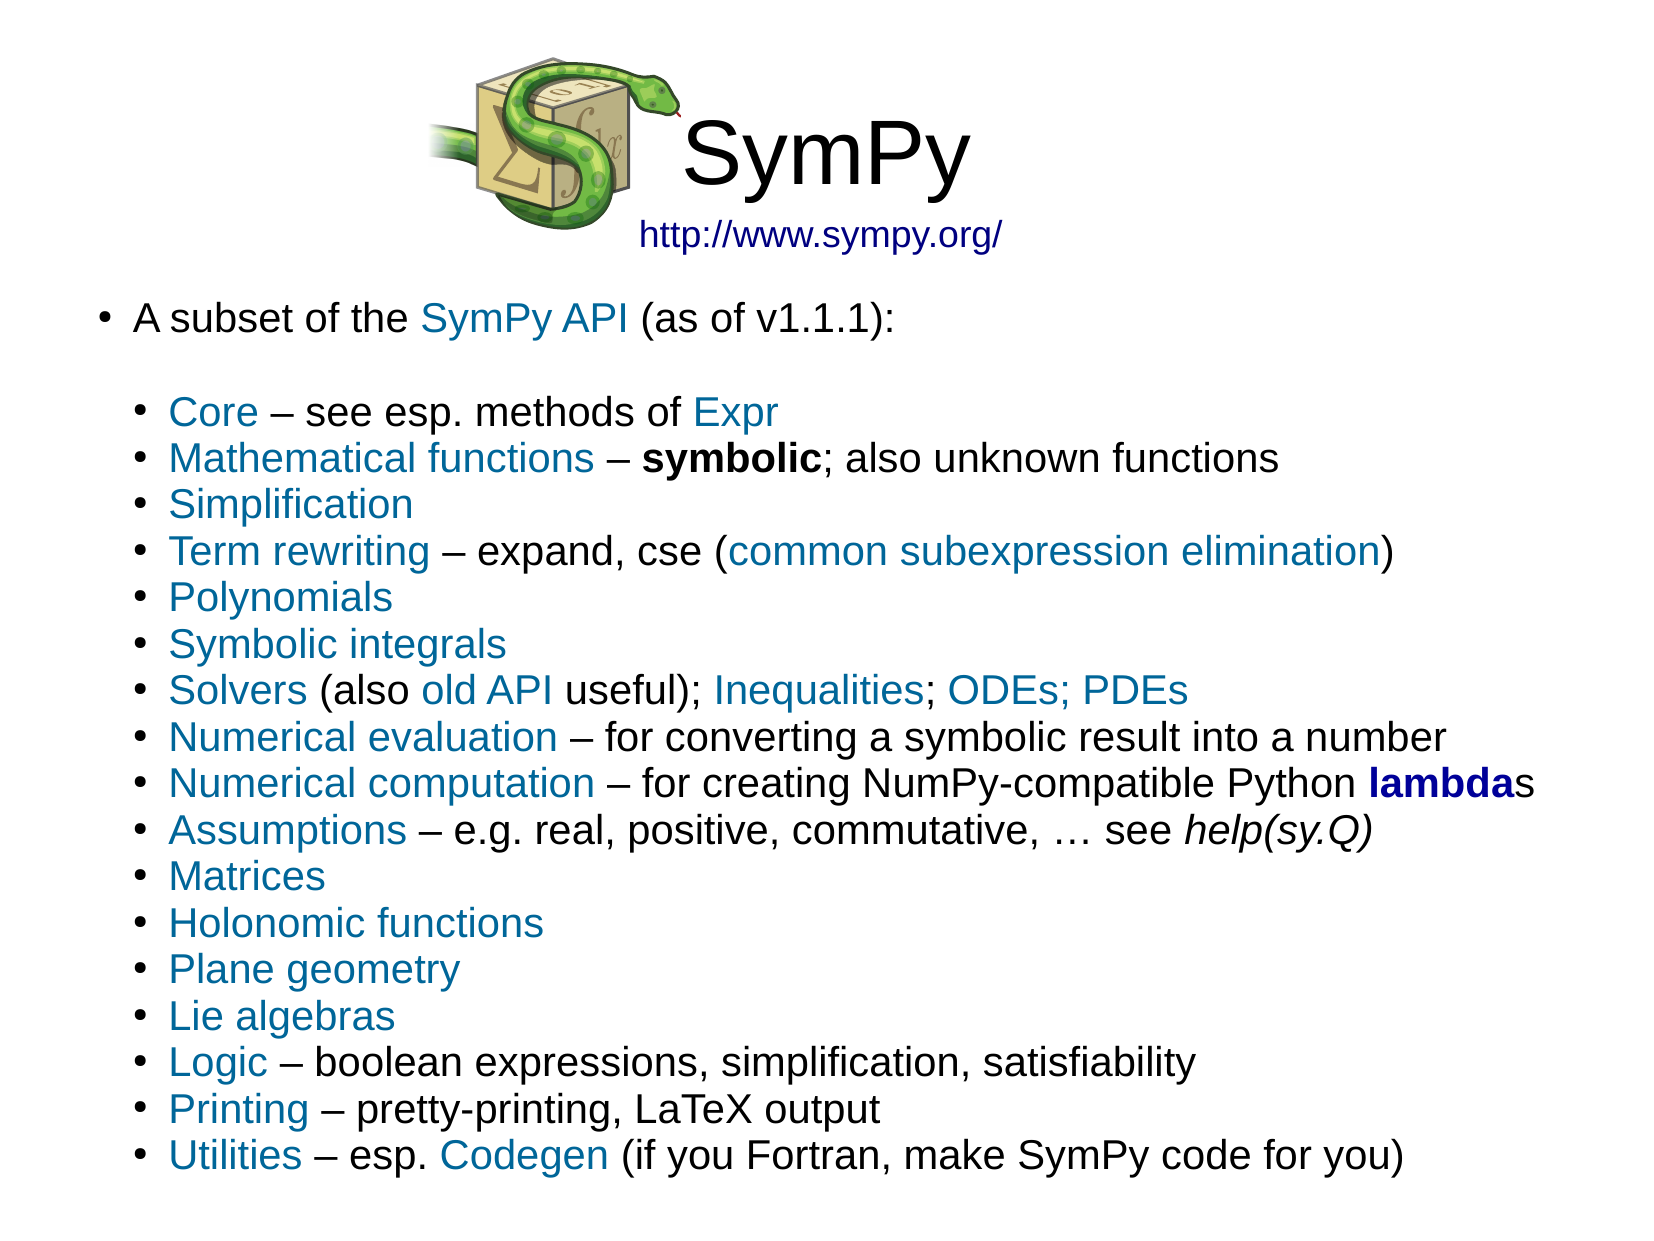

# SymPy
http://www.sympy.org/
A subset of the SymPy API (as of v1.1.1):
Core – see esp. methods of Expr
Mathematical functions – symbolic; also unknown functions
Simplification
Term rewriting – expand, cse (common subexpression elimination)
Polynomials
Symbolic integrals
Solvers (also old API useful); Inequalities; ODEs; PDEs
Numerical evaluation – for converting a symbolic result into a number
Numerical computation – for creating NumPy-compatible Python lambdas
Assumptions – e.g. real, positive, commutative, … see help(sy.Q)
Matrices
Holonomic functions
Plane geometry
Lie algebras
Logic – boolean expressions, simplification, satisfiability
Printing – pretty-printing, LaTeX output
Utilities – esp. Codegen (if you Fortran, make SymPy code for you)